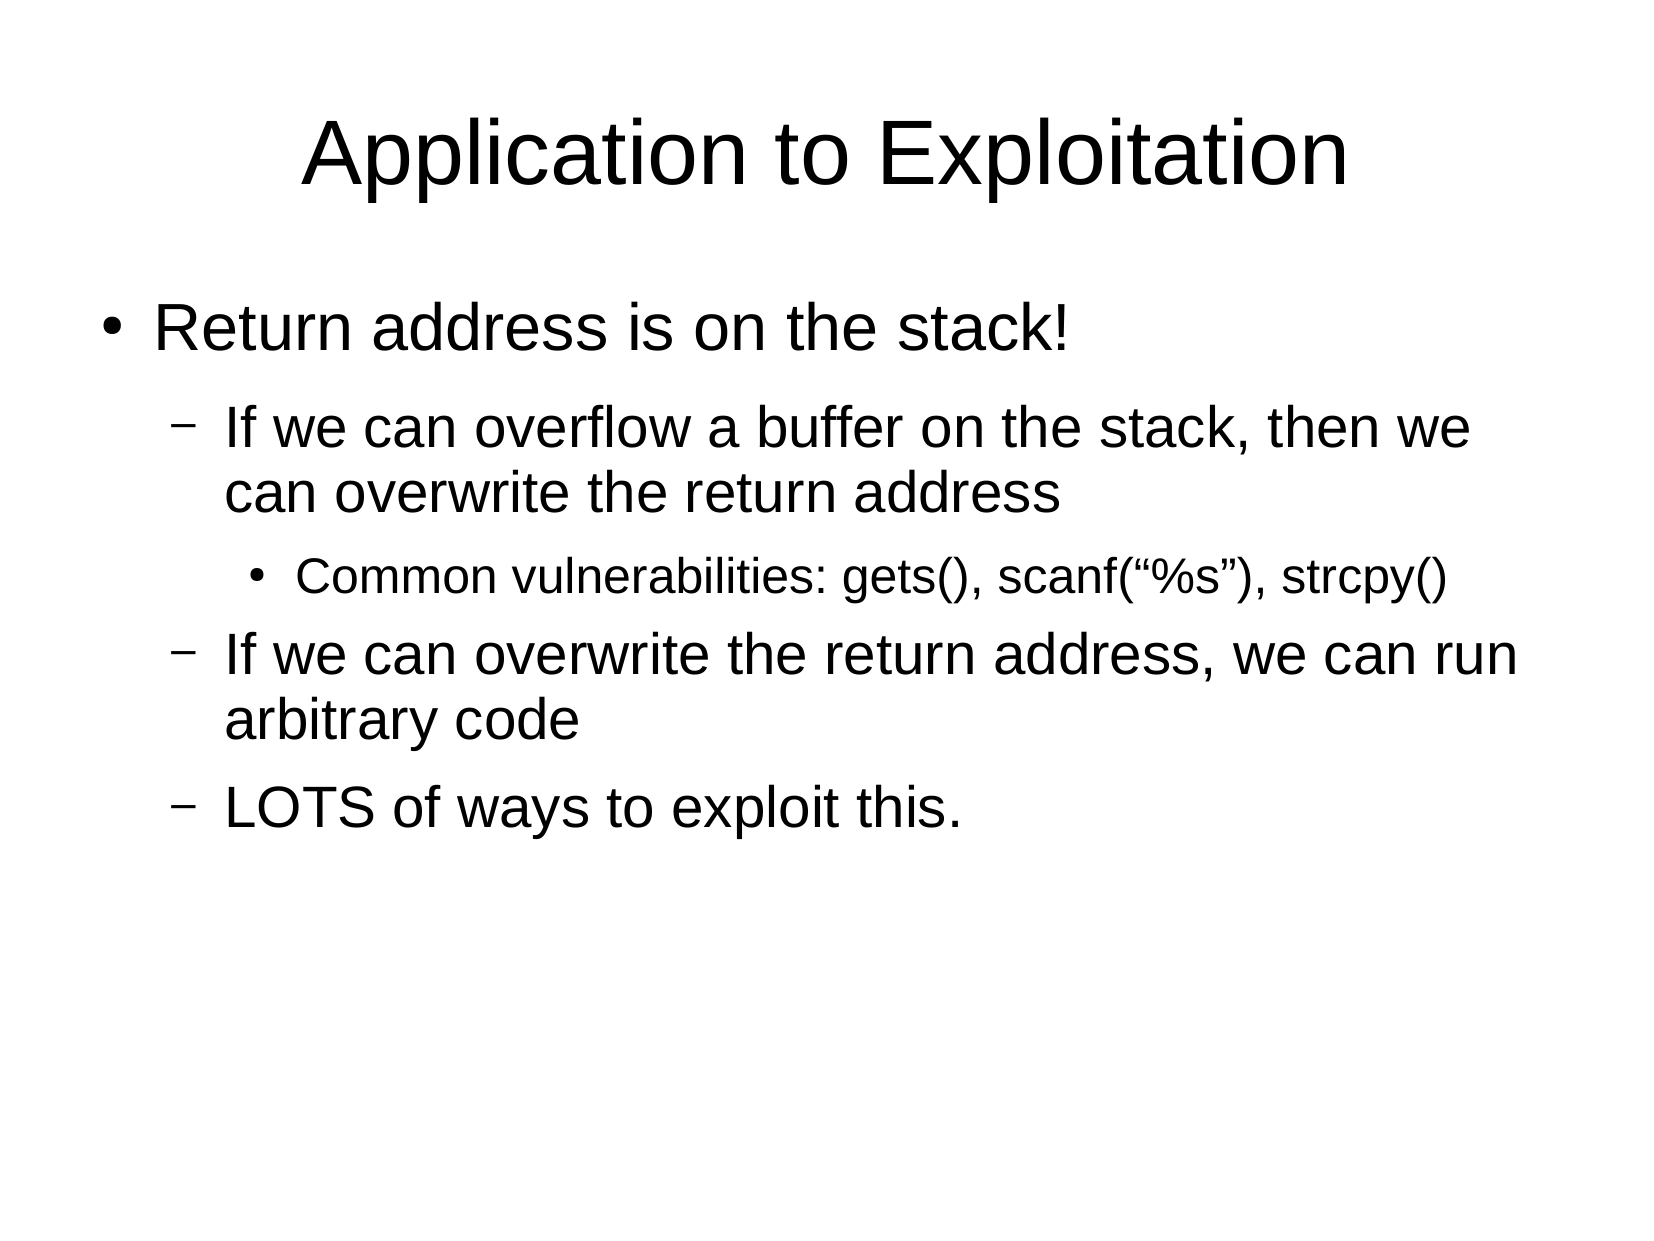

# Application to Exploitation
Return address is on the stack!
If we can overflow a buffer on the stack, then we can overwrite the return address
Common vulnerabilities: gets(), scanf(“%s”), strcpy()
If we can overwrite the return address, we can run arbitrary code
LOTS of ways to exploit this.